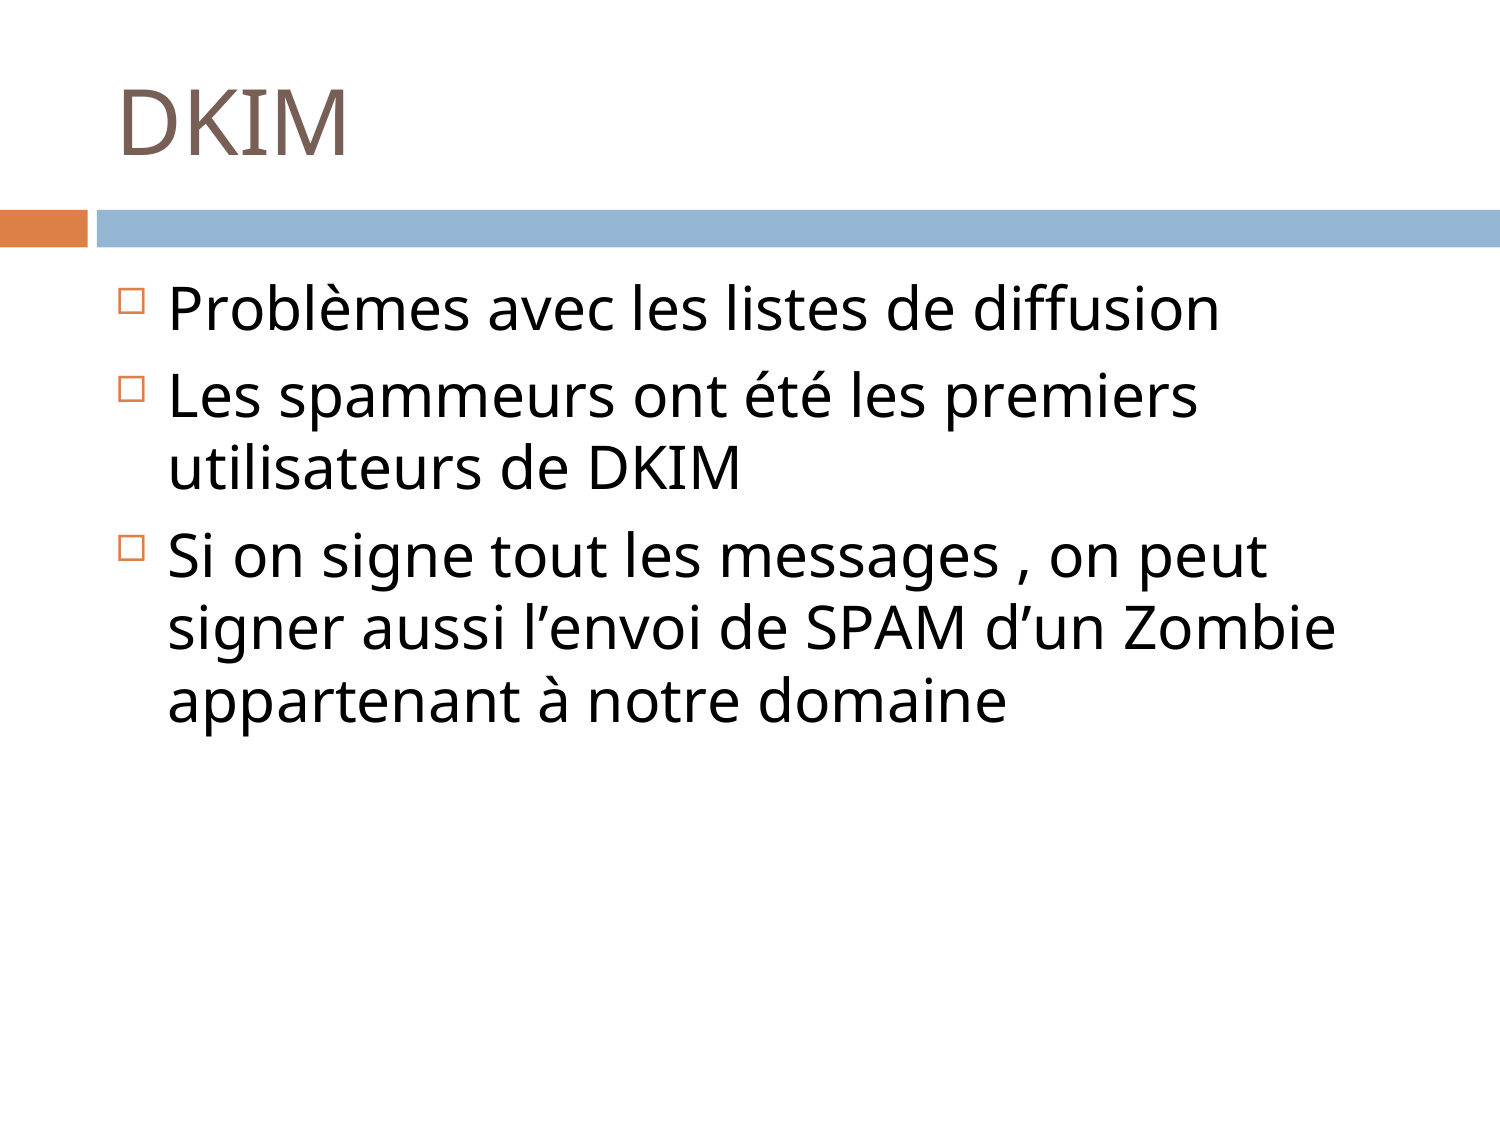

# DKIM
Problèmes avec les listes de diffusion
Les spammeurs ont été les premiers utilisateurs de DKIM
Si on signe tout les messages , on peut signer aussi l’envoi de SPAM d’un Zombie appartenant à notre domaine